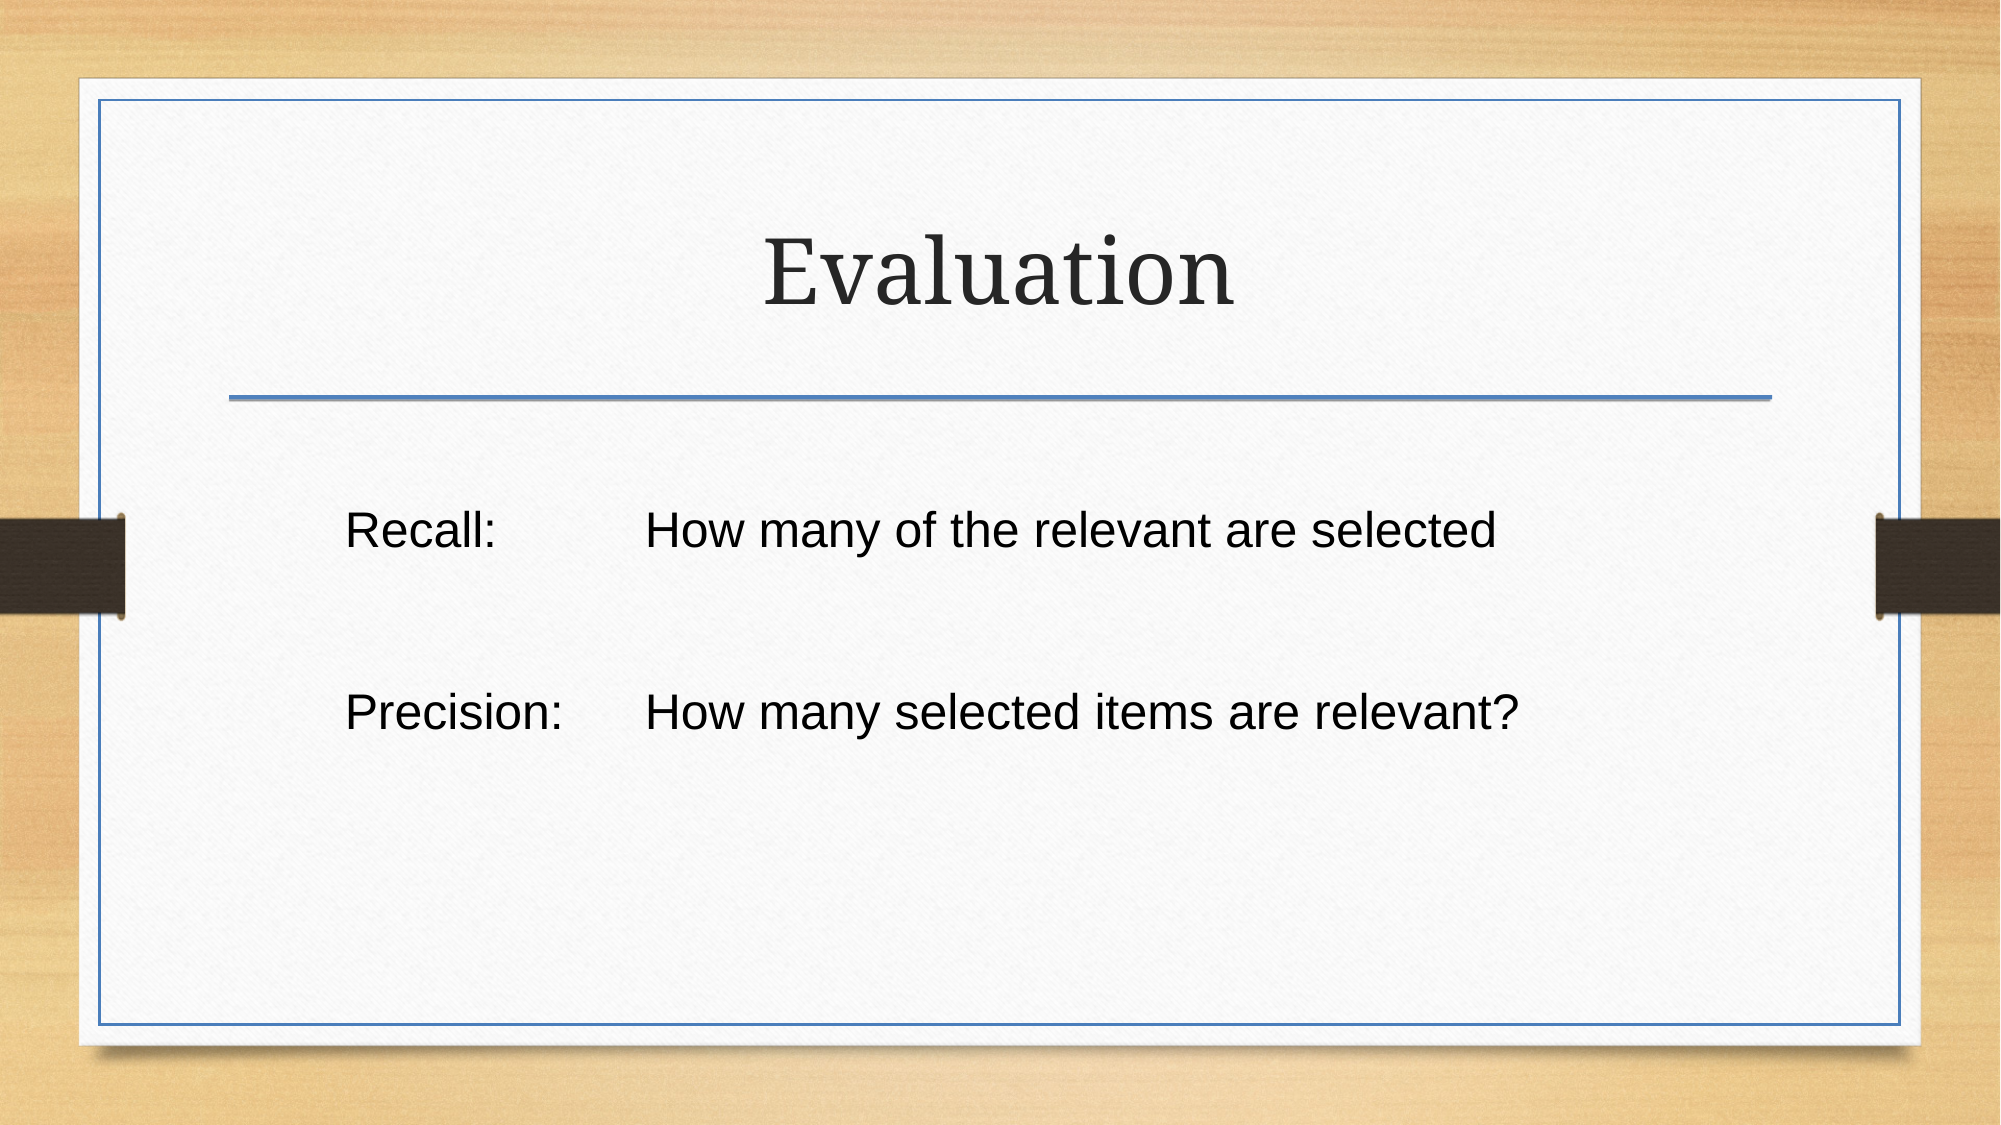

Evaluation
Recall:		How many of the relevant are selected
Precision: 	How many selected items are relevant?